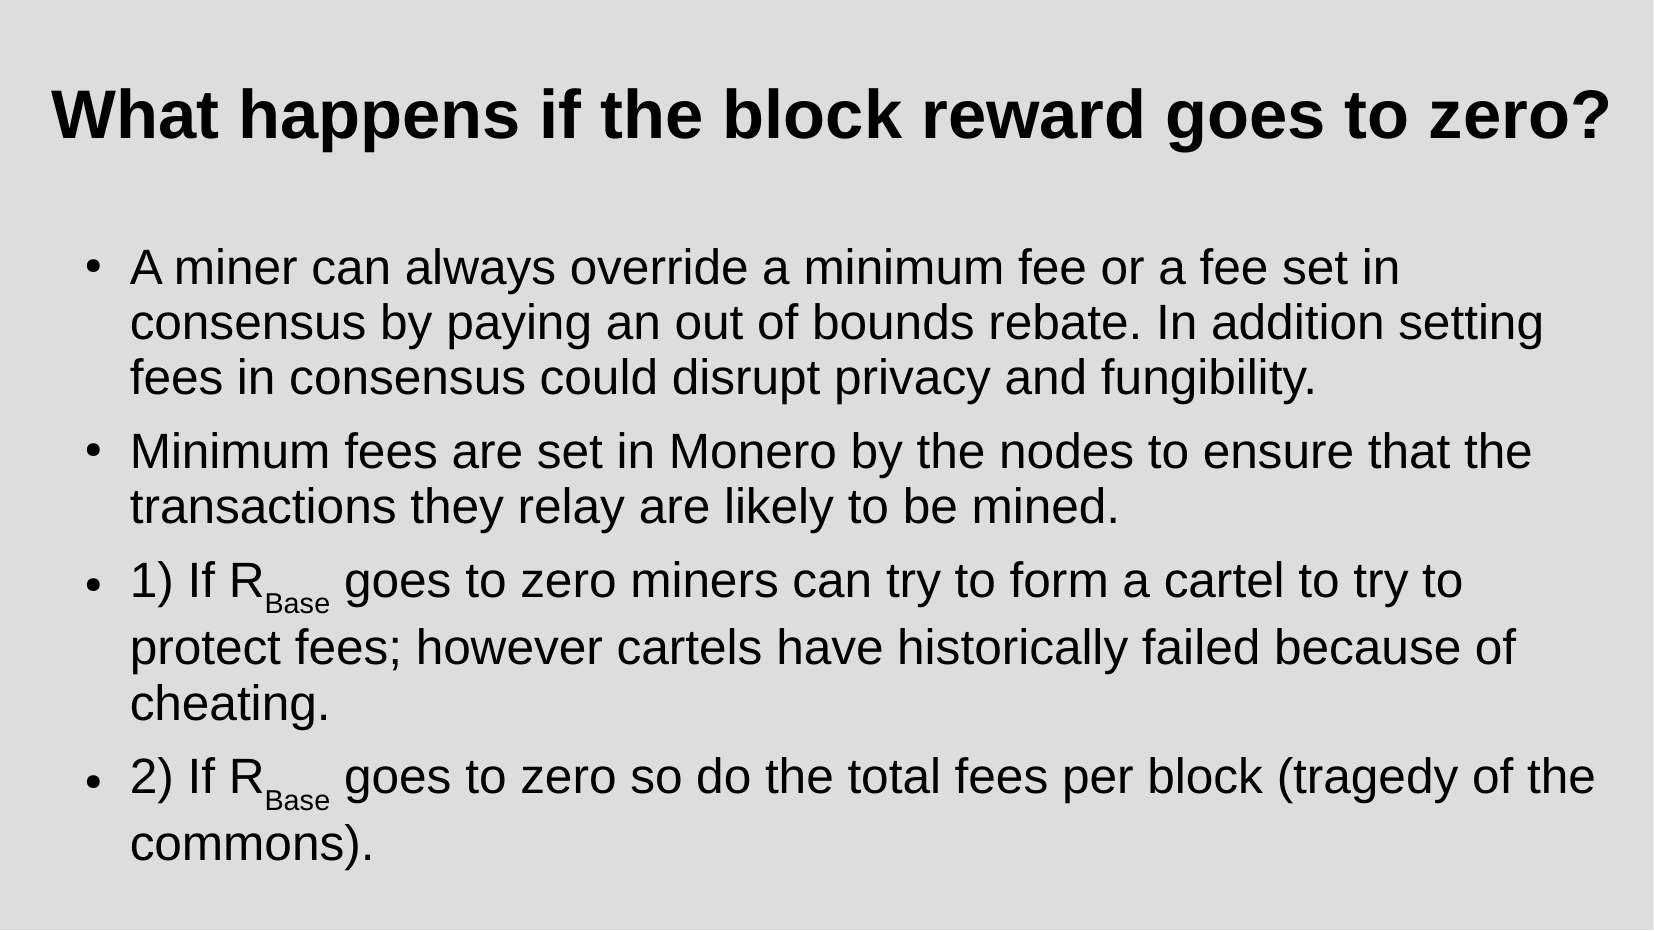

# What happens if the block reward goes to zero?
A miner can always override a minimum fee or a fee set in consensus by paying an out of bounds rebate. In addition setting fees in consensus could disrupt privacy and fungibility.
Minimum fees are set in Monero by the nodes to ensure that the transactions they relay are likely to be mined.
1) If RBase goes to zero miners can try to form a cartel to try to protect fees; however cartels have historically failed because of cheating.
2) If RBase goes to zero so do the total fees per block (tragedy of the commons).